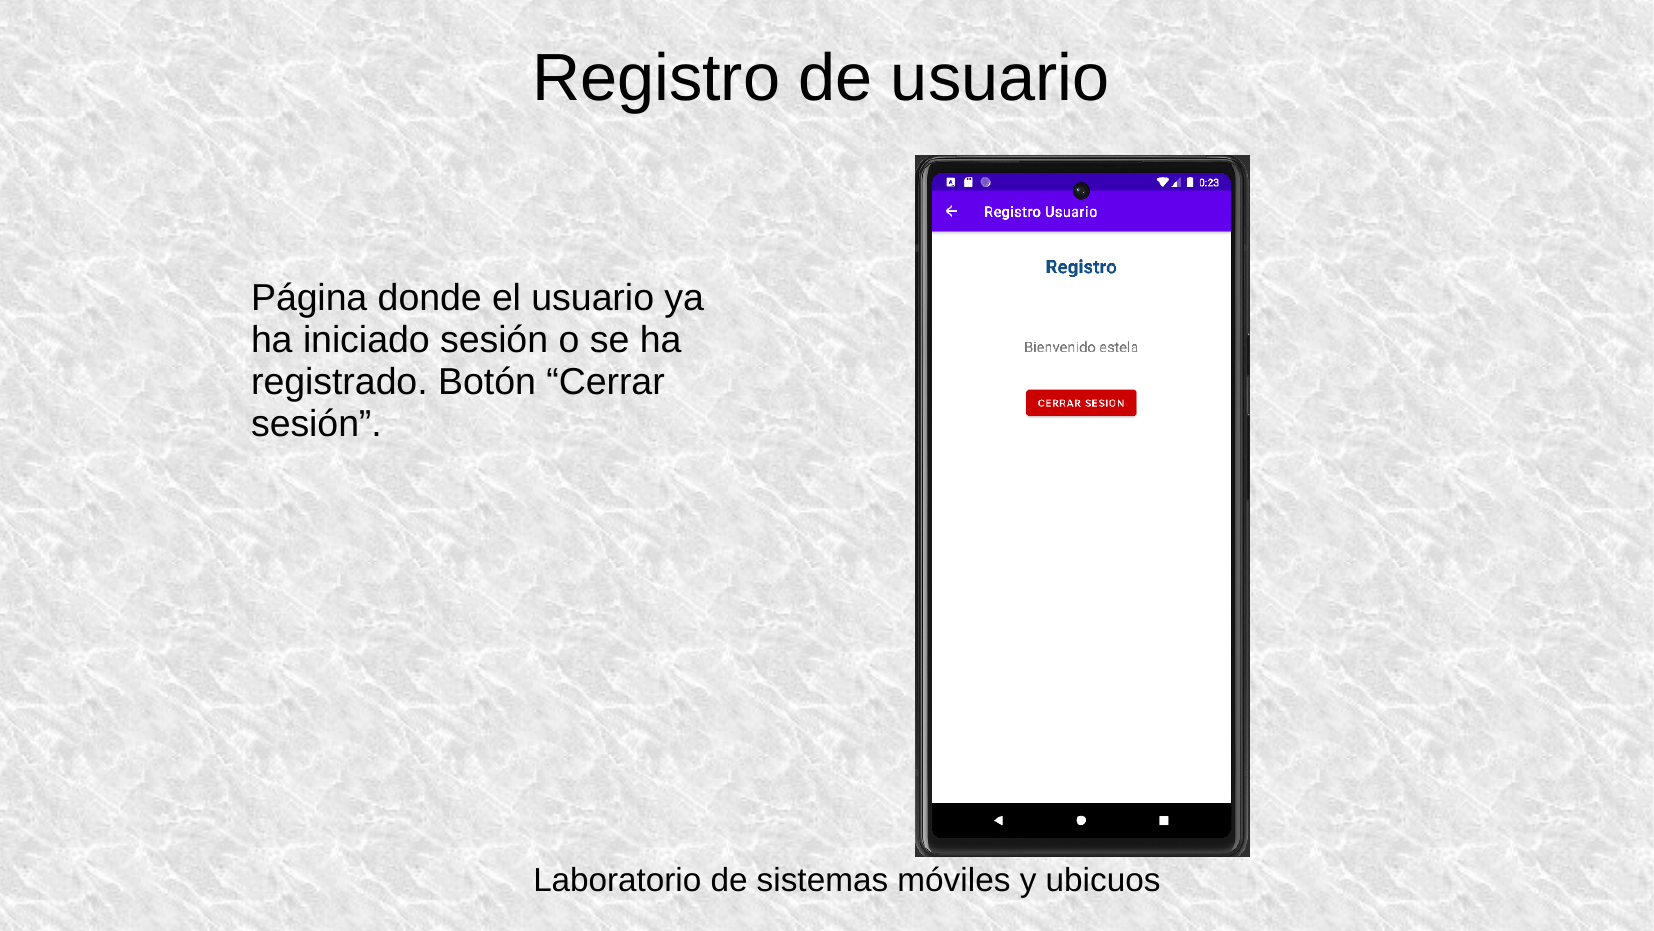

# Registro de usuario
Página donde el usuario ya ha iniciado sesión o se ha registrado. Botón “Cerrar sesión”.
Laboratorio de sistemas móviles y ubicuos